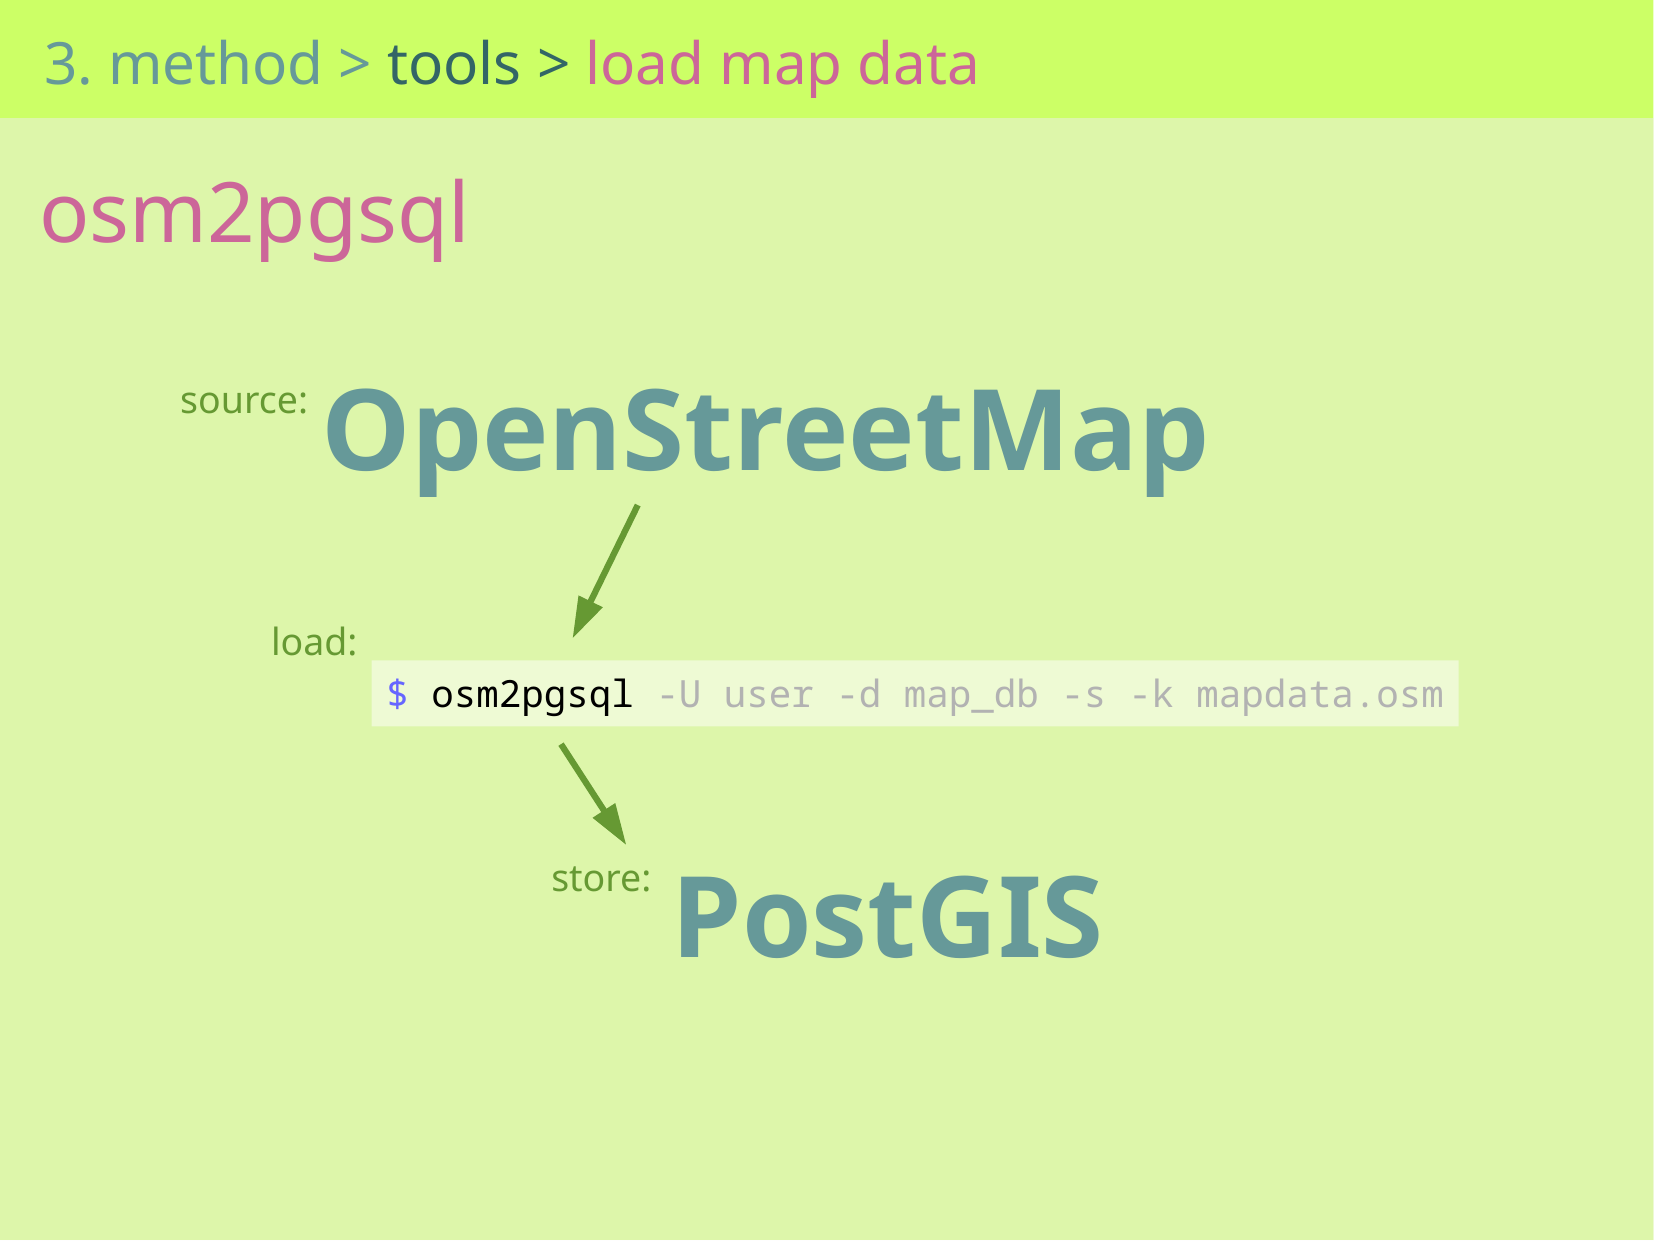

3. method > tools > load map data
osm2pgsql
OpenStreetMap
source:
load:
$ osm2pgsql -U user -d map_db -s -k mapdata.osm
PostGIS
store: